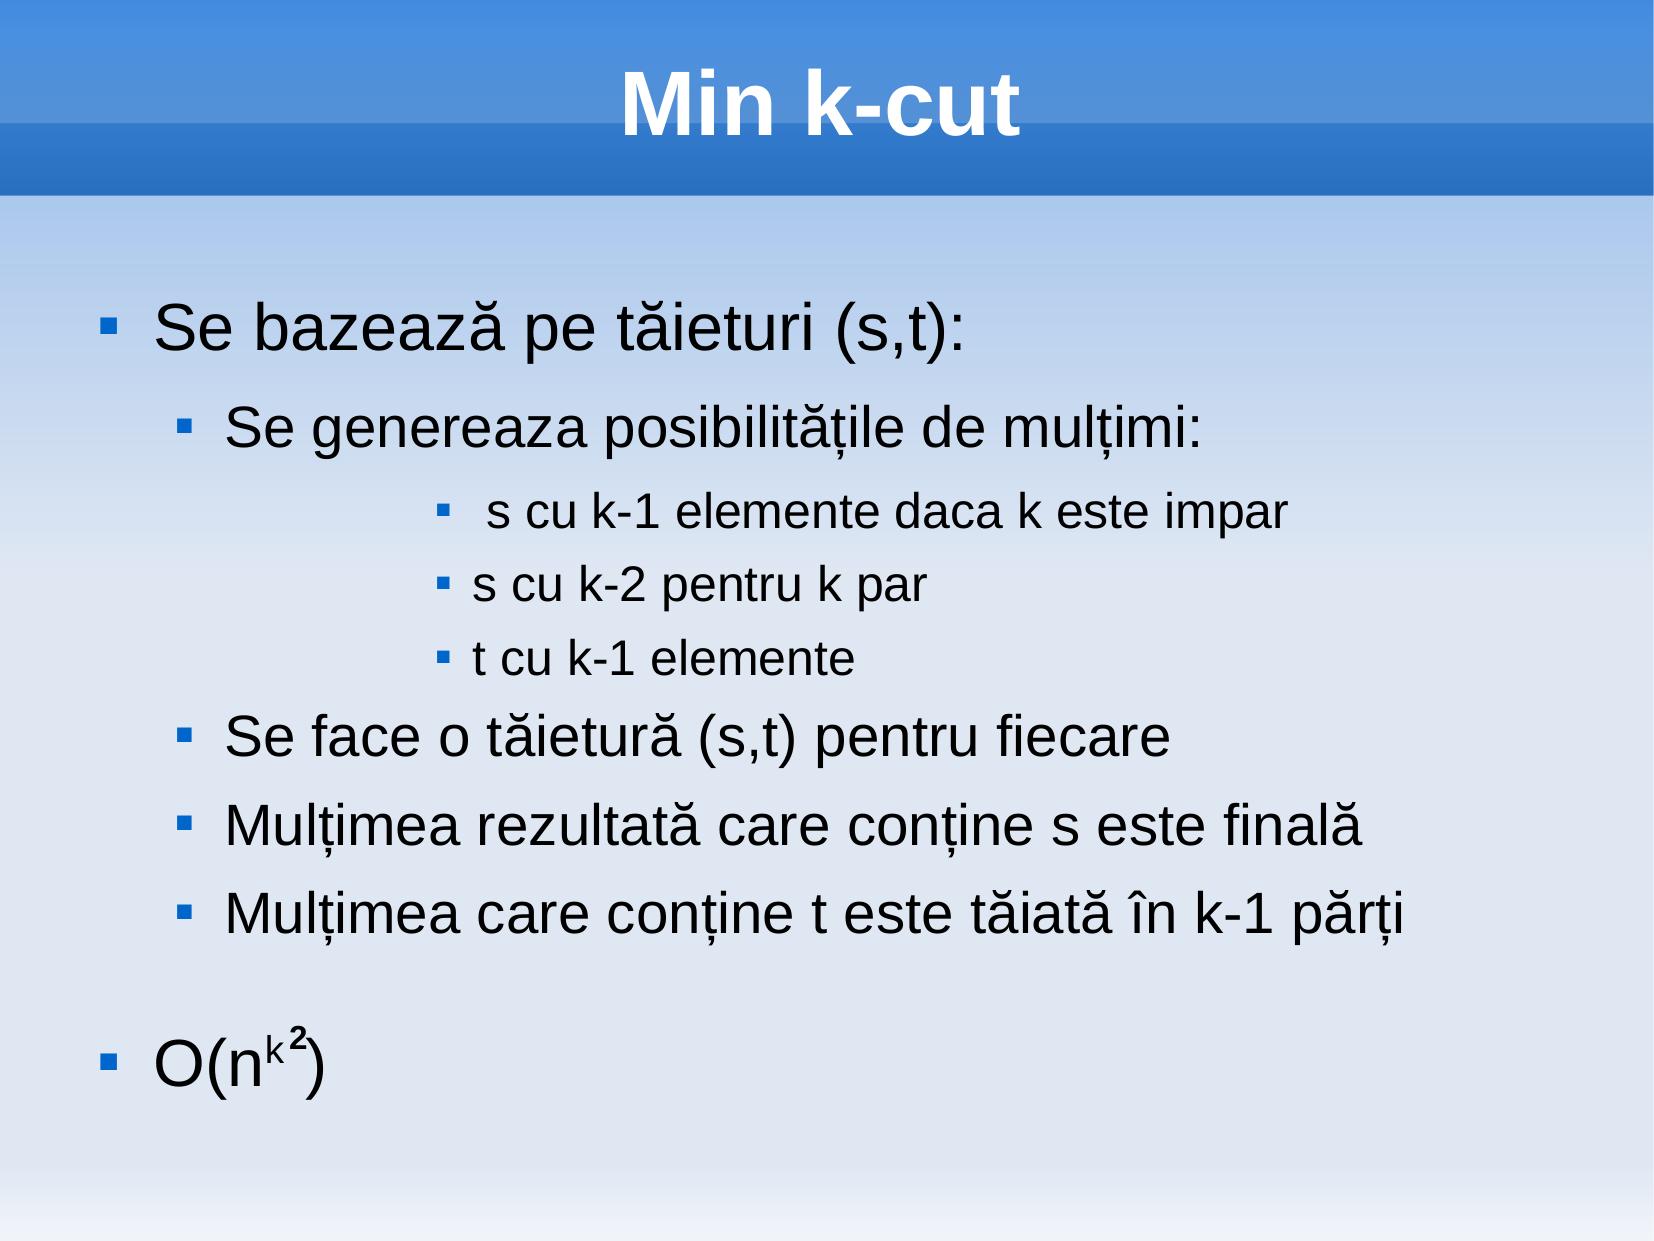

Min k-cut
# Se bazează pe tăieturi (s,t):
Se genereaza posibilitățile de mulțimi:
 s cu k-1 elemente daca k este impar
s cu k-2 pentru k par
t cu k-1 elemente
Se face o tăietură (s,t) pentru fiecare
Mulțimea rezultată care conține s este finală
Mulțimea care conține t este tăiată în k-1 părți
O(nk )
2